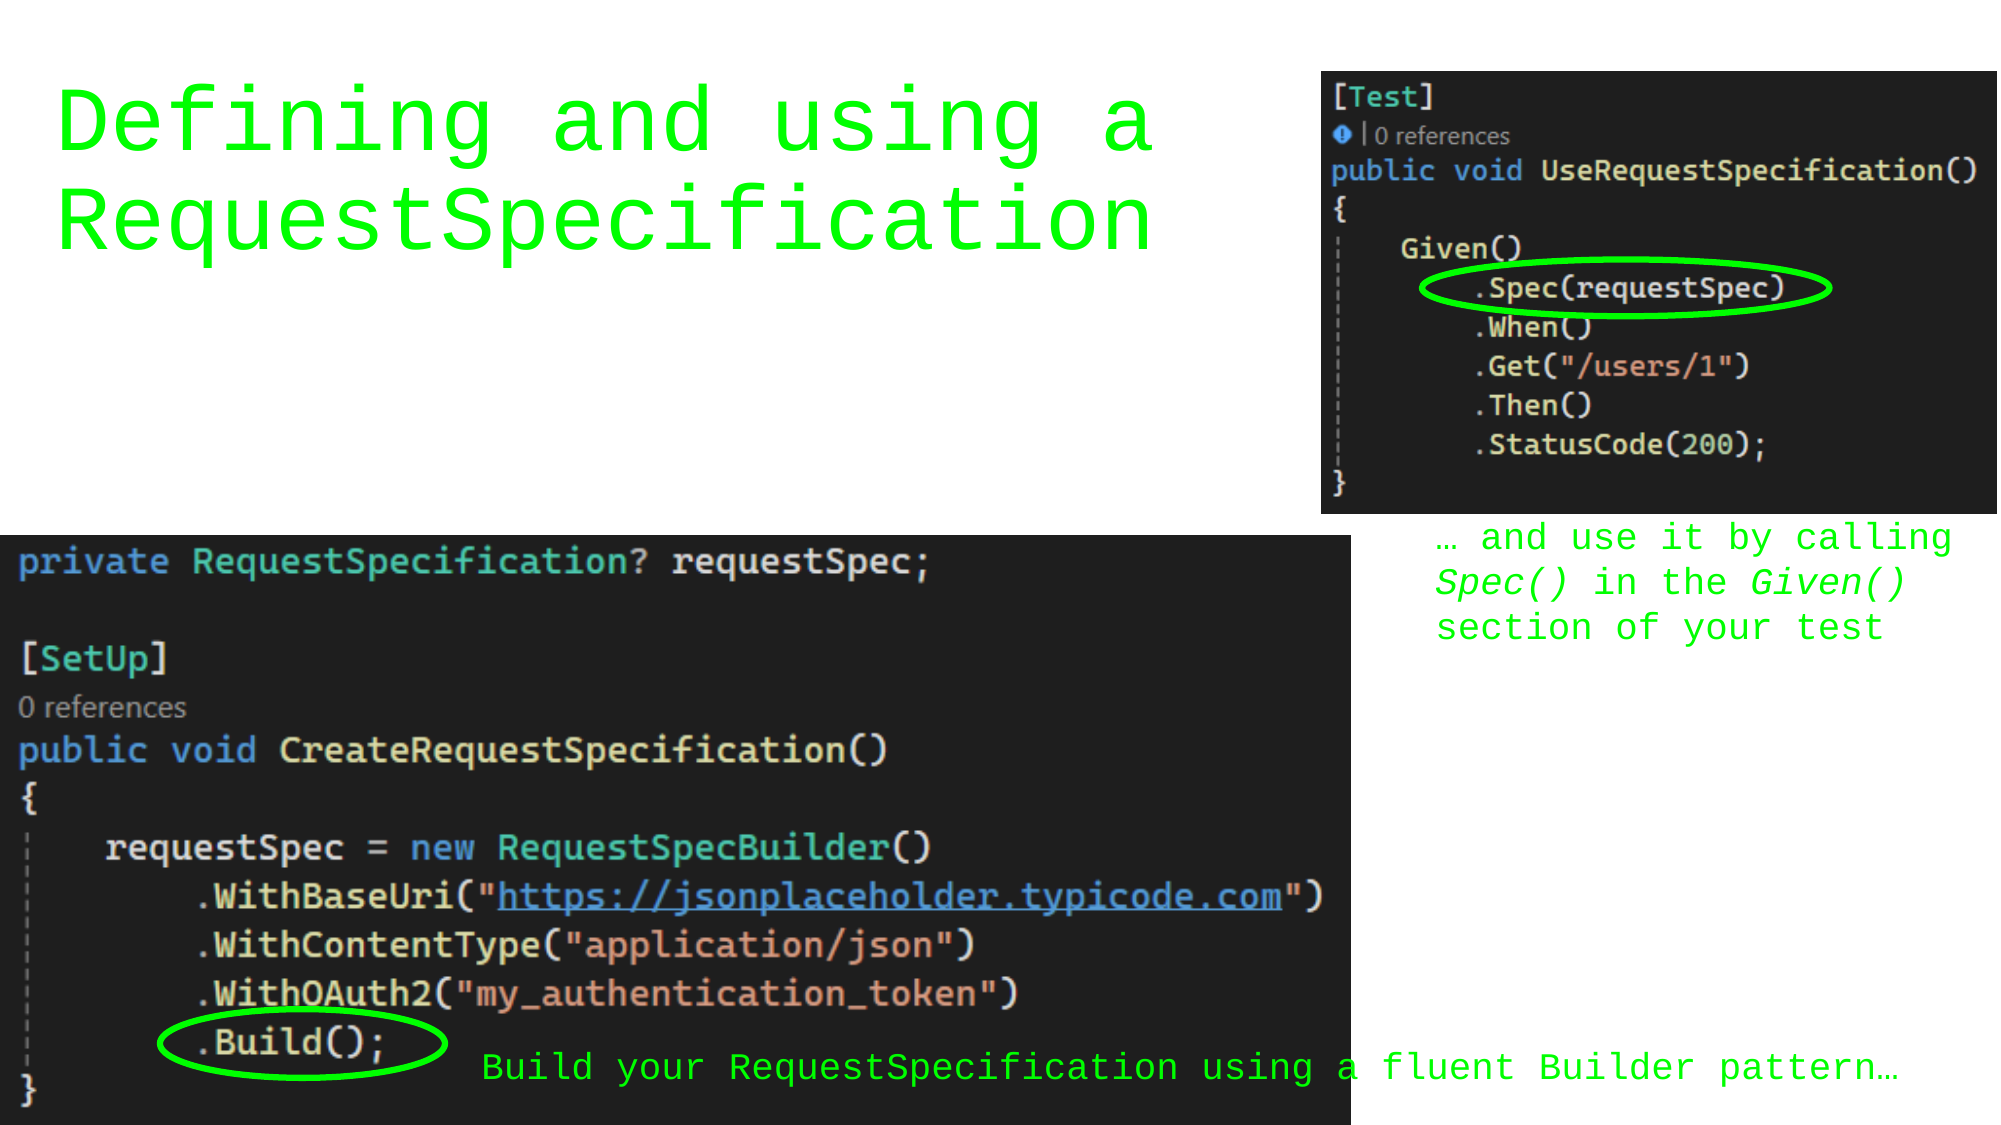

# Defining and using a RequestSpecification
… and use it by calling Spec() in the Given() section of your test
Build your RequestSpecification using a fluent Builder pattern…